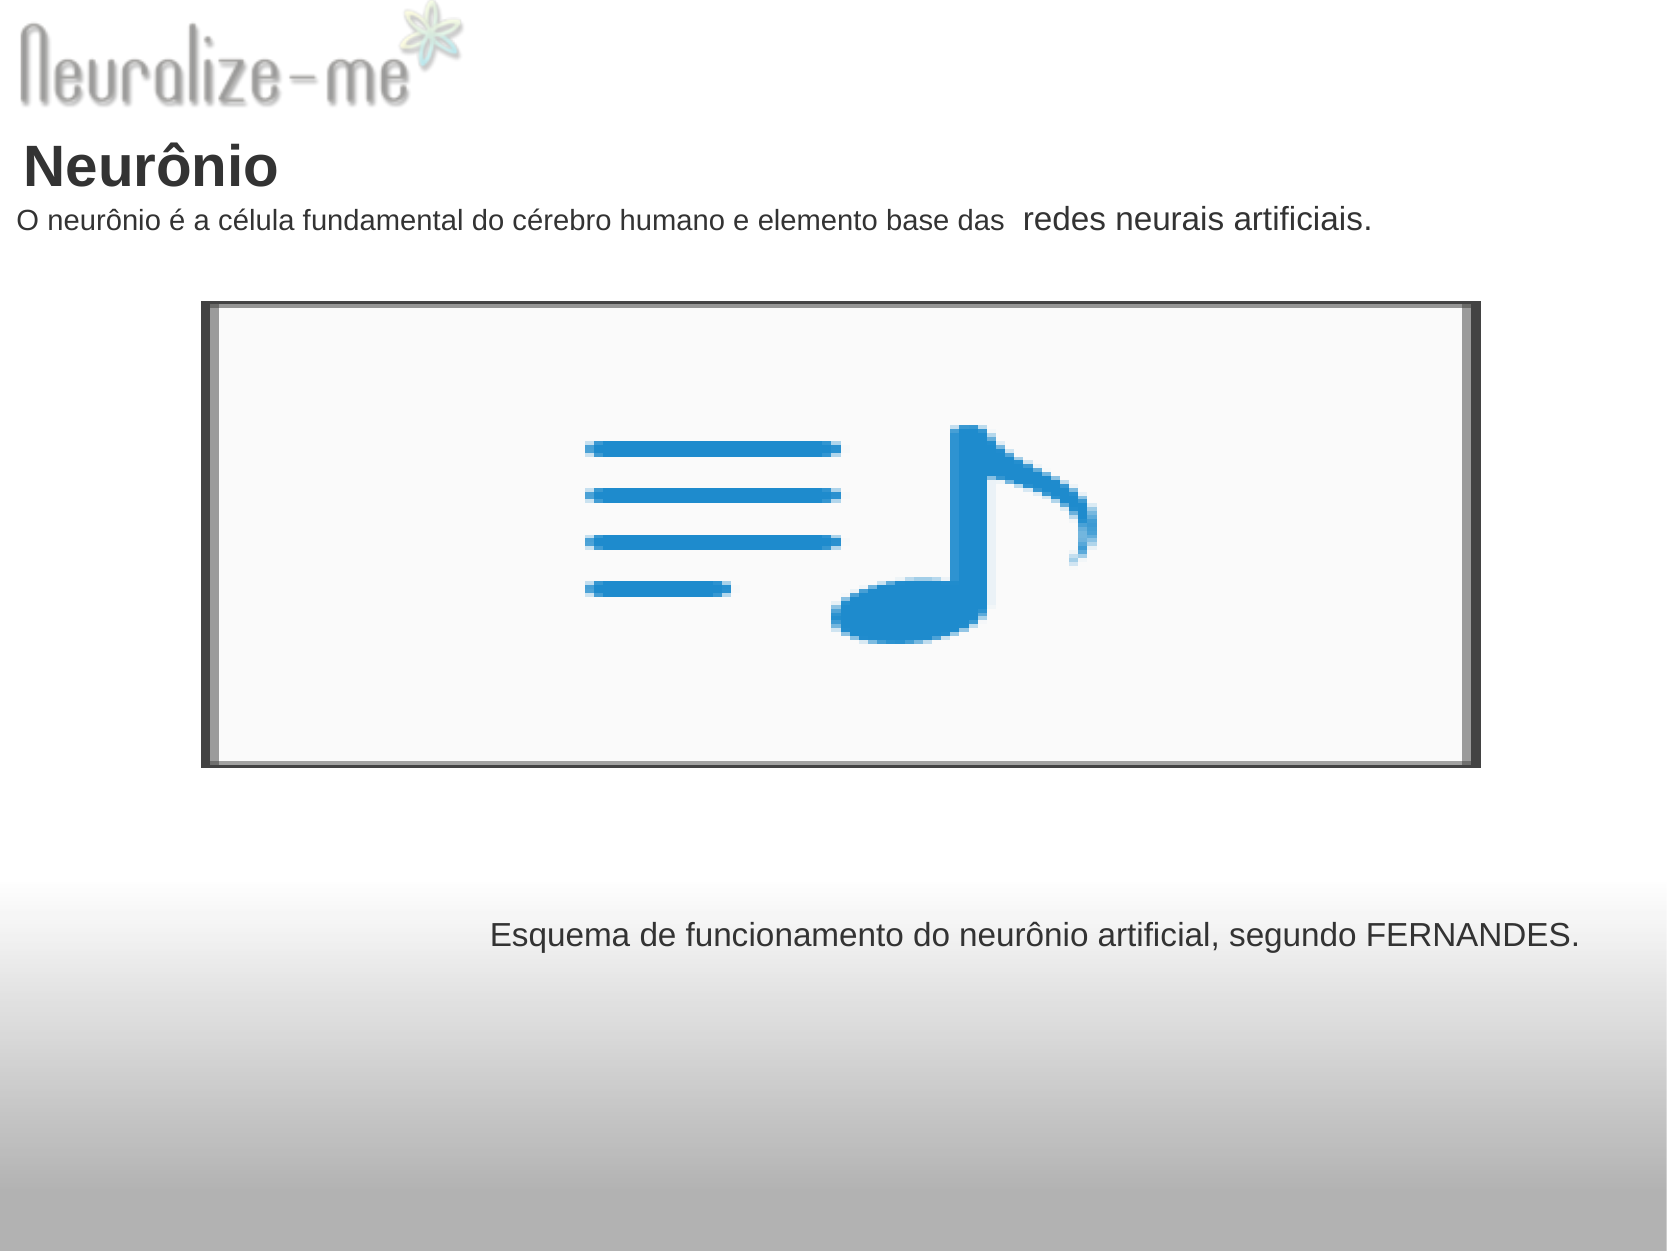

Neurônio
 O neurônio é a célula fundamental do cérebro humano e elemento base das  redes neurais artificiais.
Esquema de funcionamento do neurônio artificial, segundo FERNANDES.